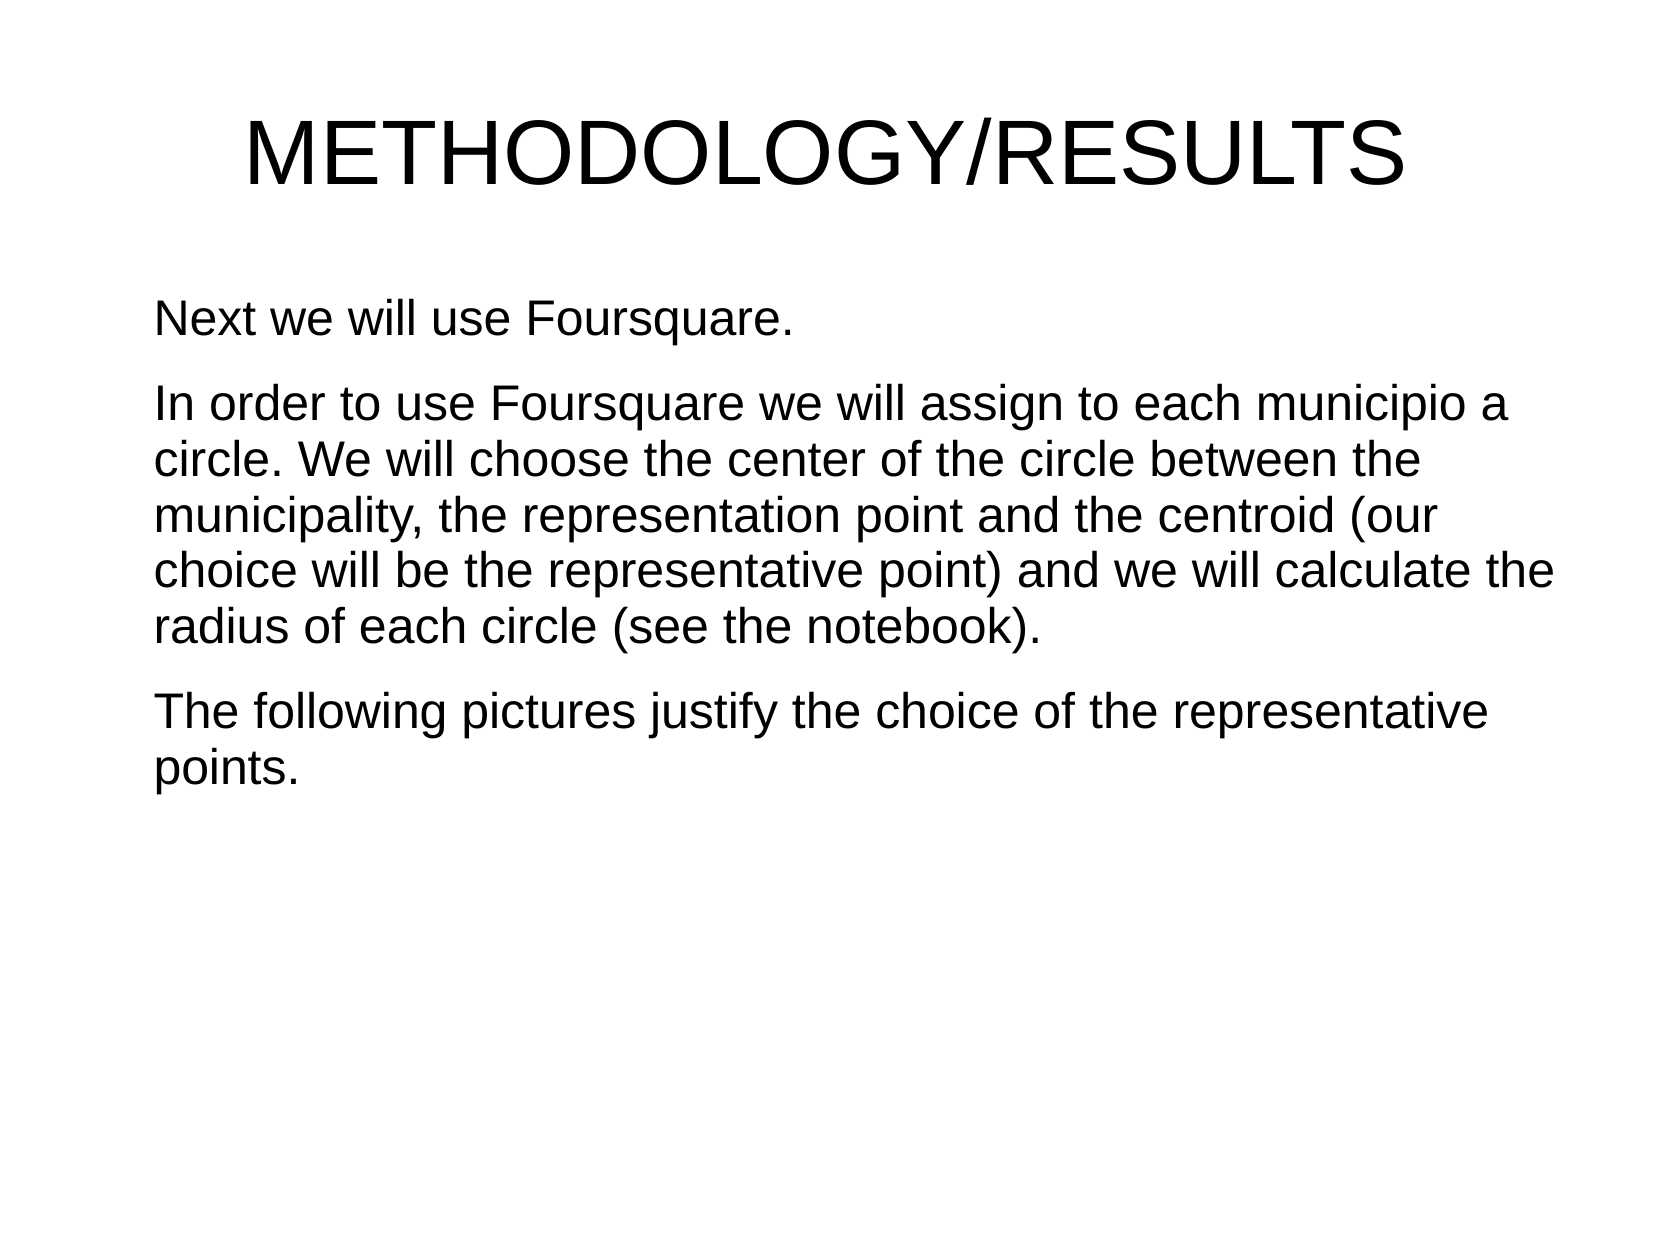

# METHODOLOGY/RESULTS
Next we will use Foursquare.
In order to use Foursquare we will assign to each municipio a circle. We will choose the center of the circle between the municipality, the representation point and the centroid (our choice will be the representative point) and we will calculate the radius of each circle (see the notebook).
The following pictures justify the choice of the representative points.